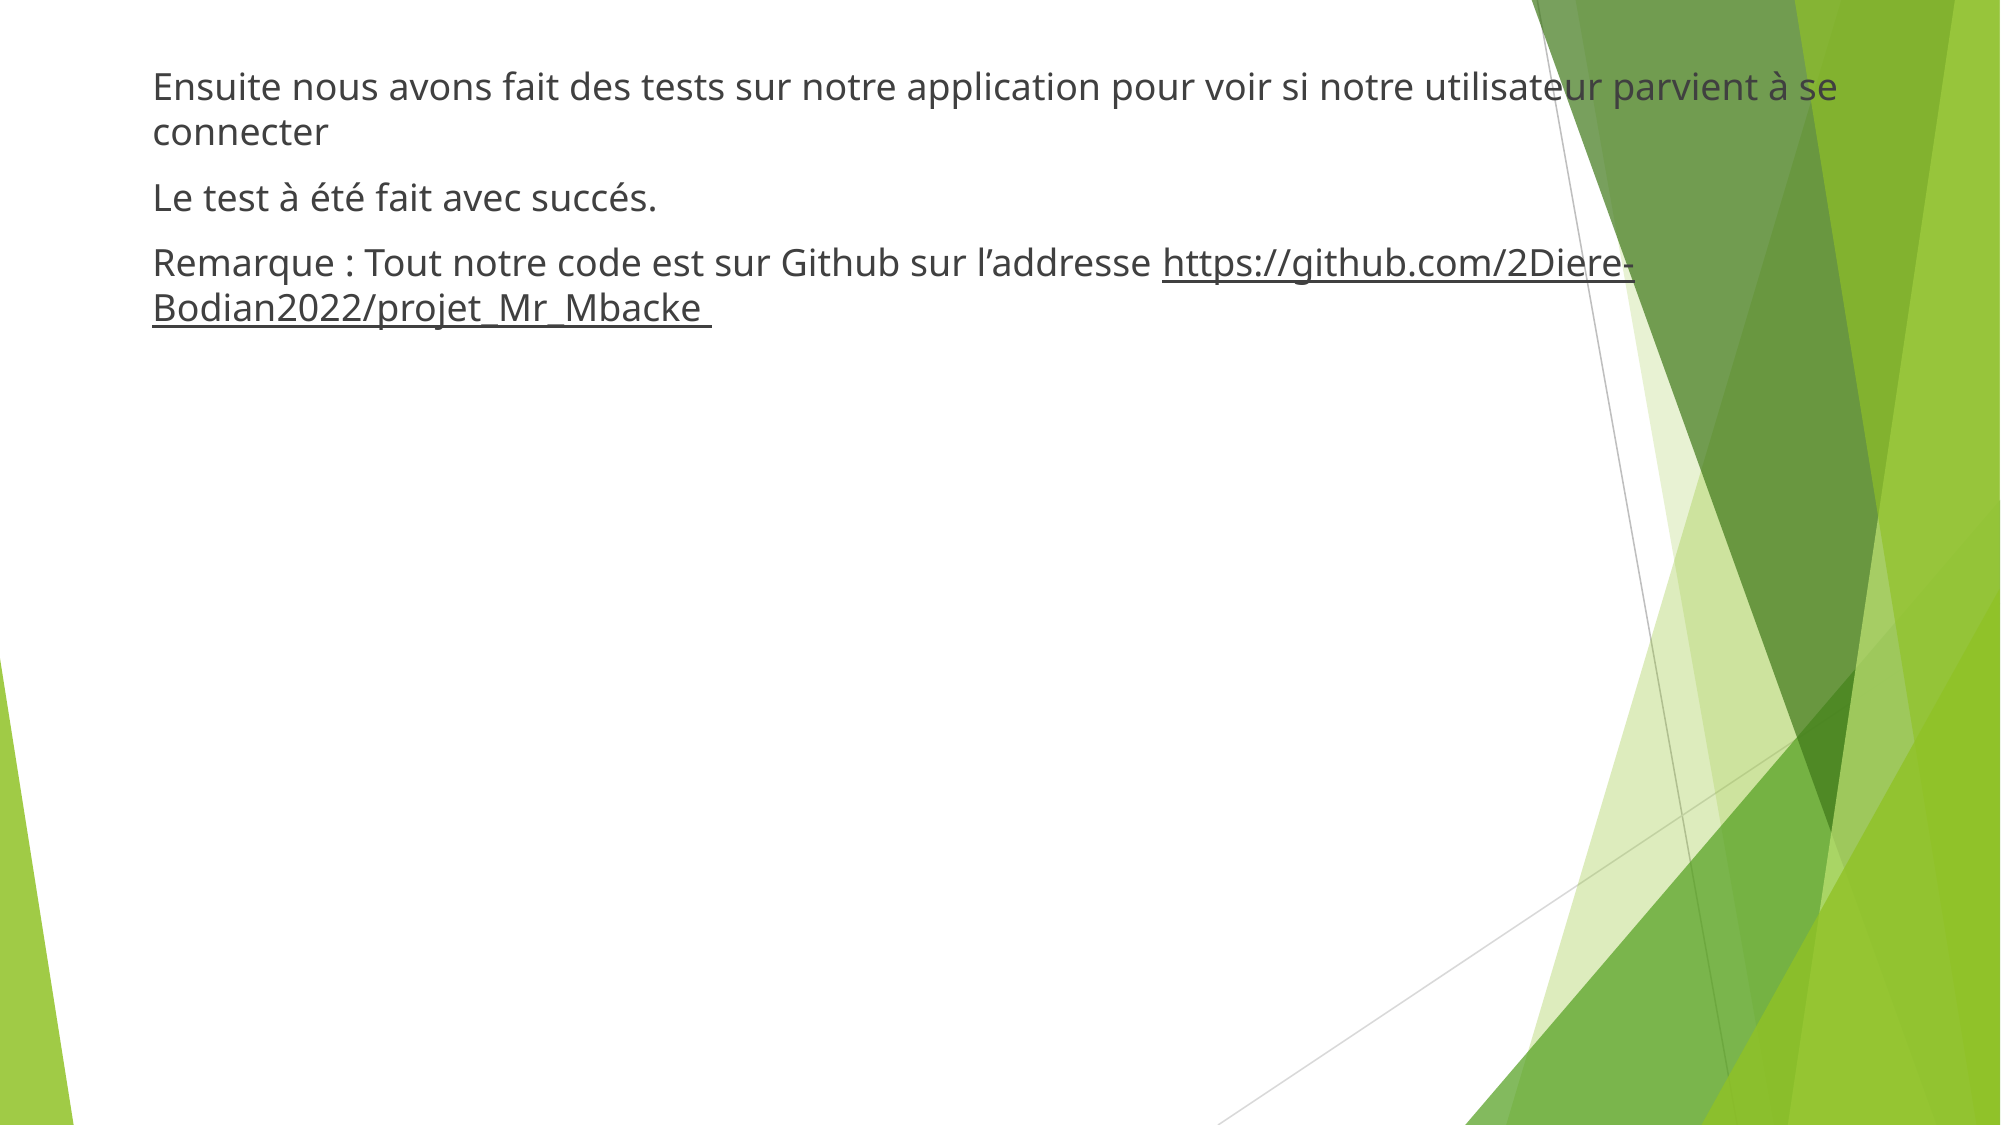

# Ensuite nous avons fait des tests sur notre application pour voir si notre utilisateur parvient à se connecter
Le test à été fait avec succés.
Remarque : Tout notre code est sur Github sur l’addresse https://github.com/2Diere-Bodian2022/projet_Mr_Mbacke